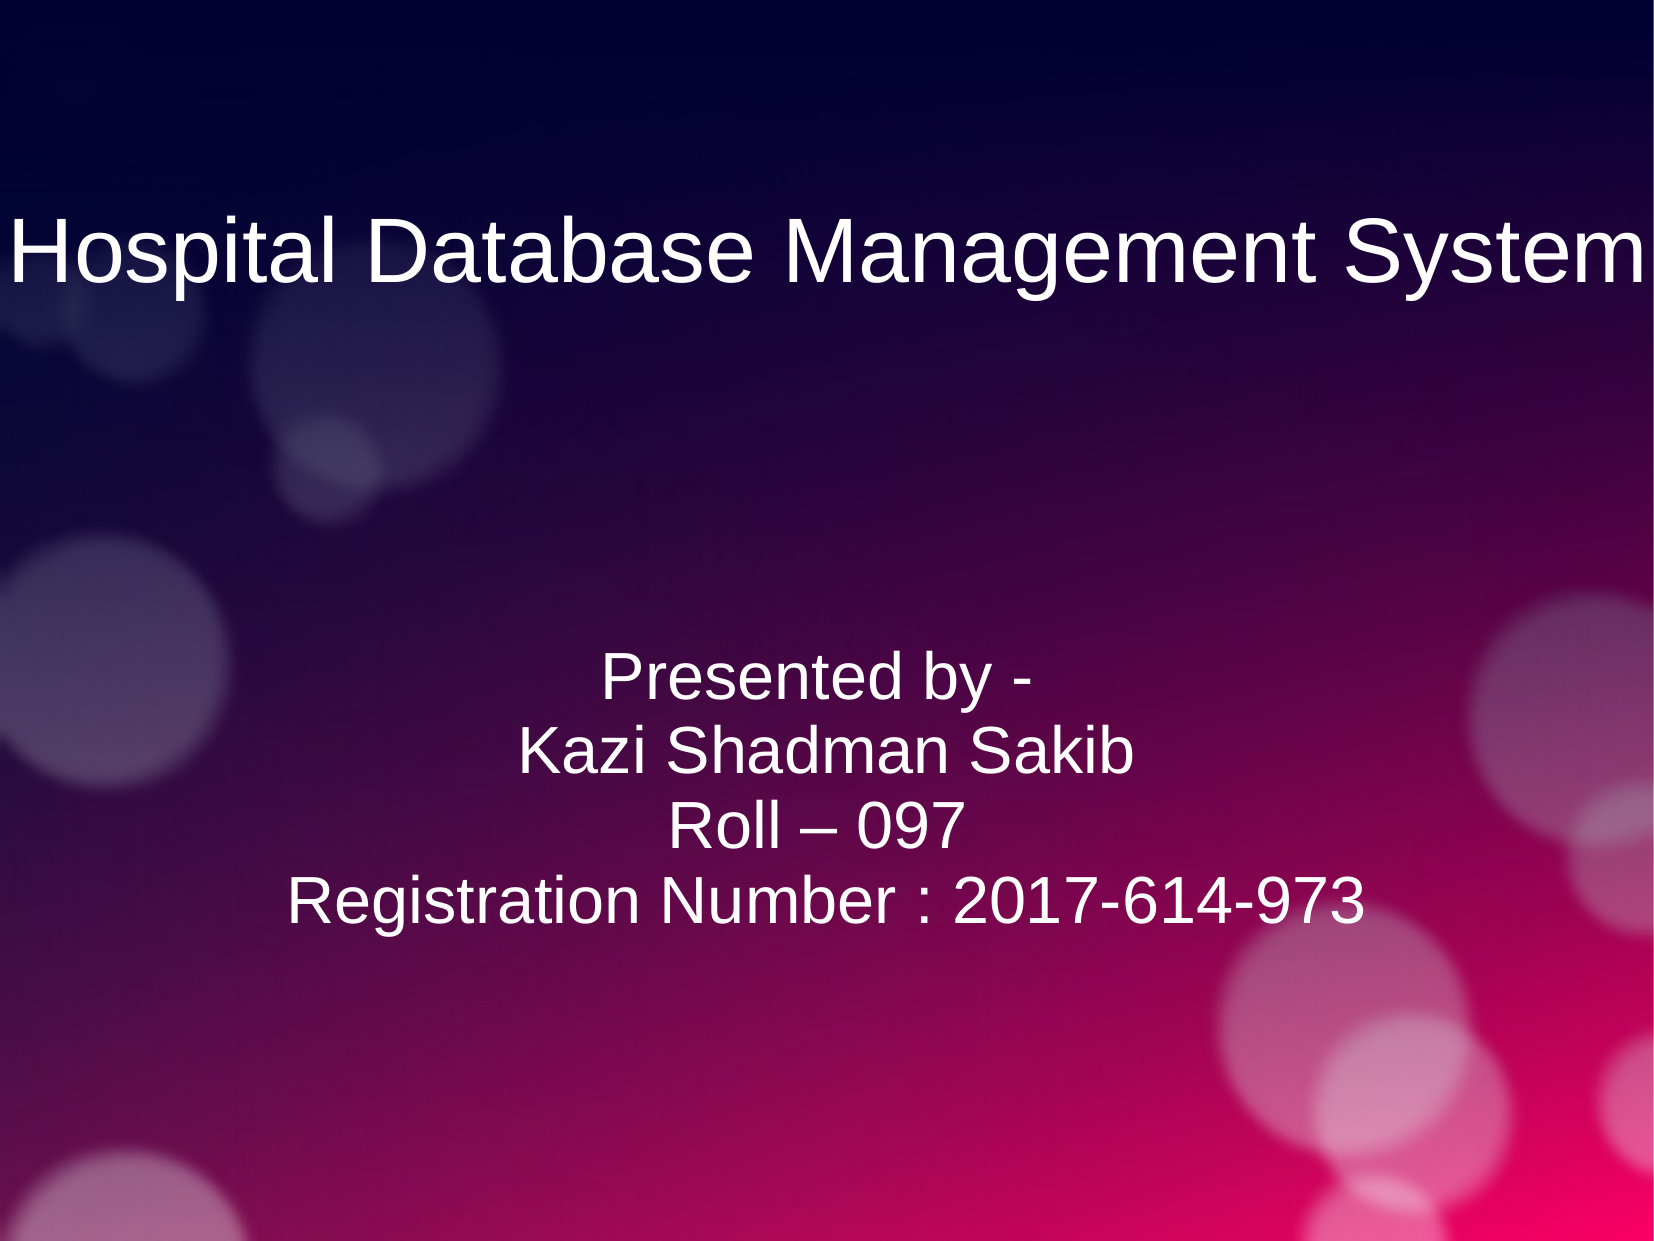

# Hospital Database Management System
Presented by -
Kazi Shadman Sakib
Roll – 097
Registration Number : 2017-614-973